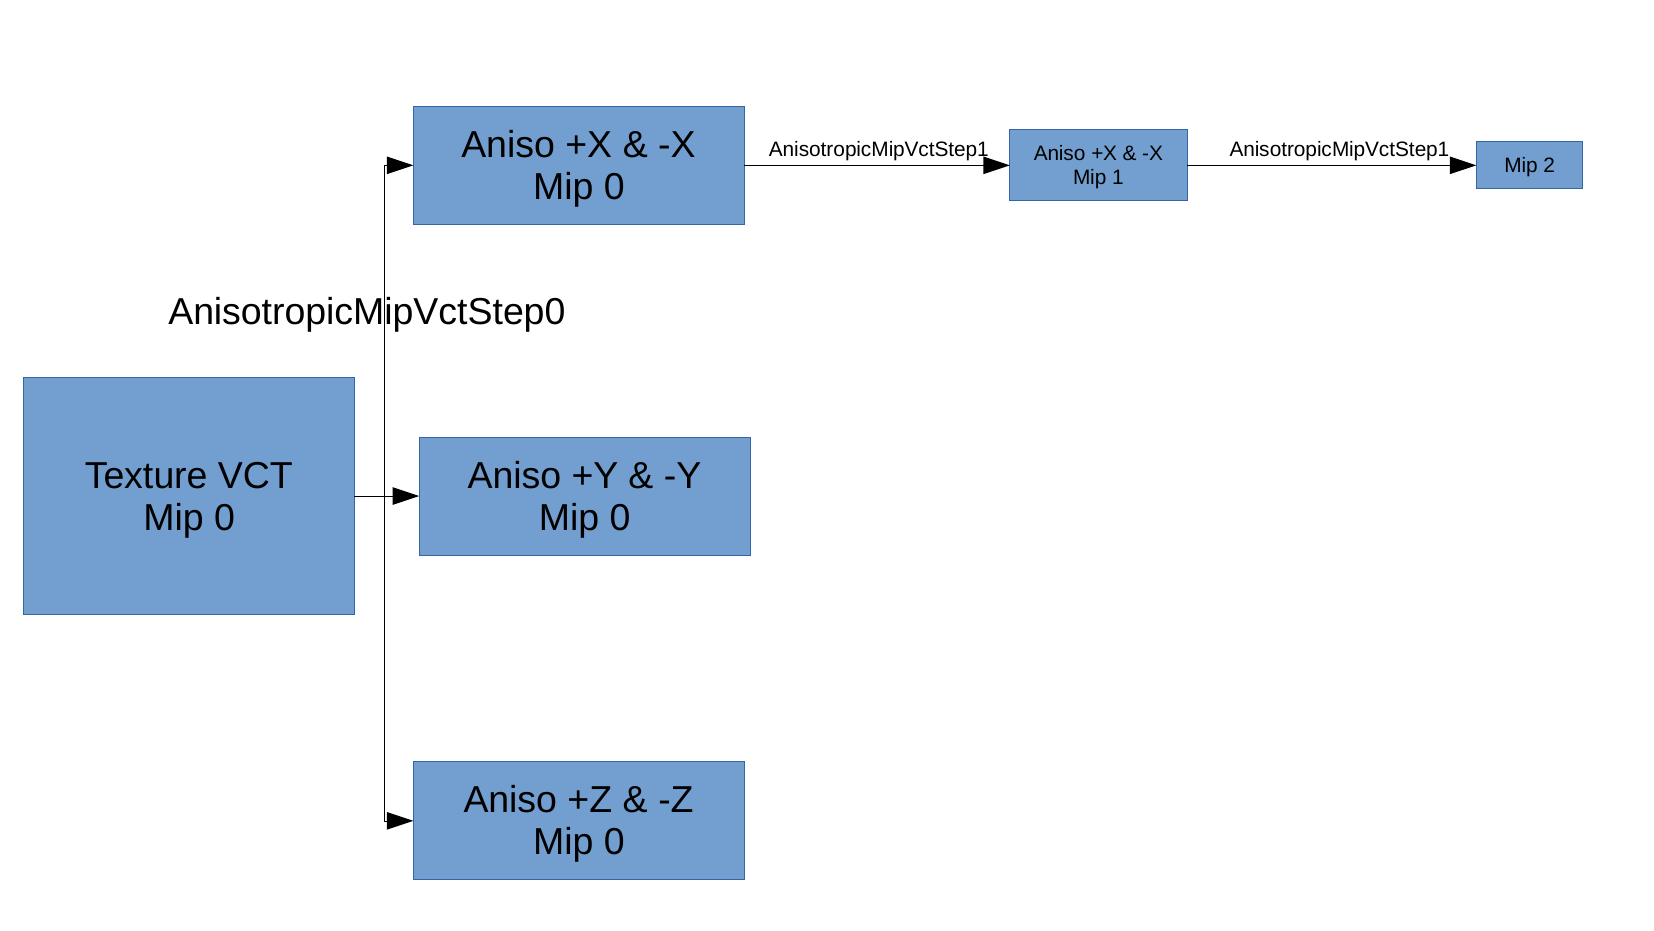

Aniso +X & -X
Mip 0
AnisotropicMipVctStep1
Aniso +X & -X
Mip 1
AnisotropicMipVctStep1
Mip 2
AnisotropicMipVctStep0
Texture VCT
Mip 0
Aniso +Y & -Y
Mip 0
Aniso +Z & -Z
Mip 0